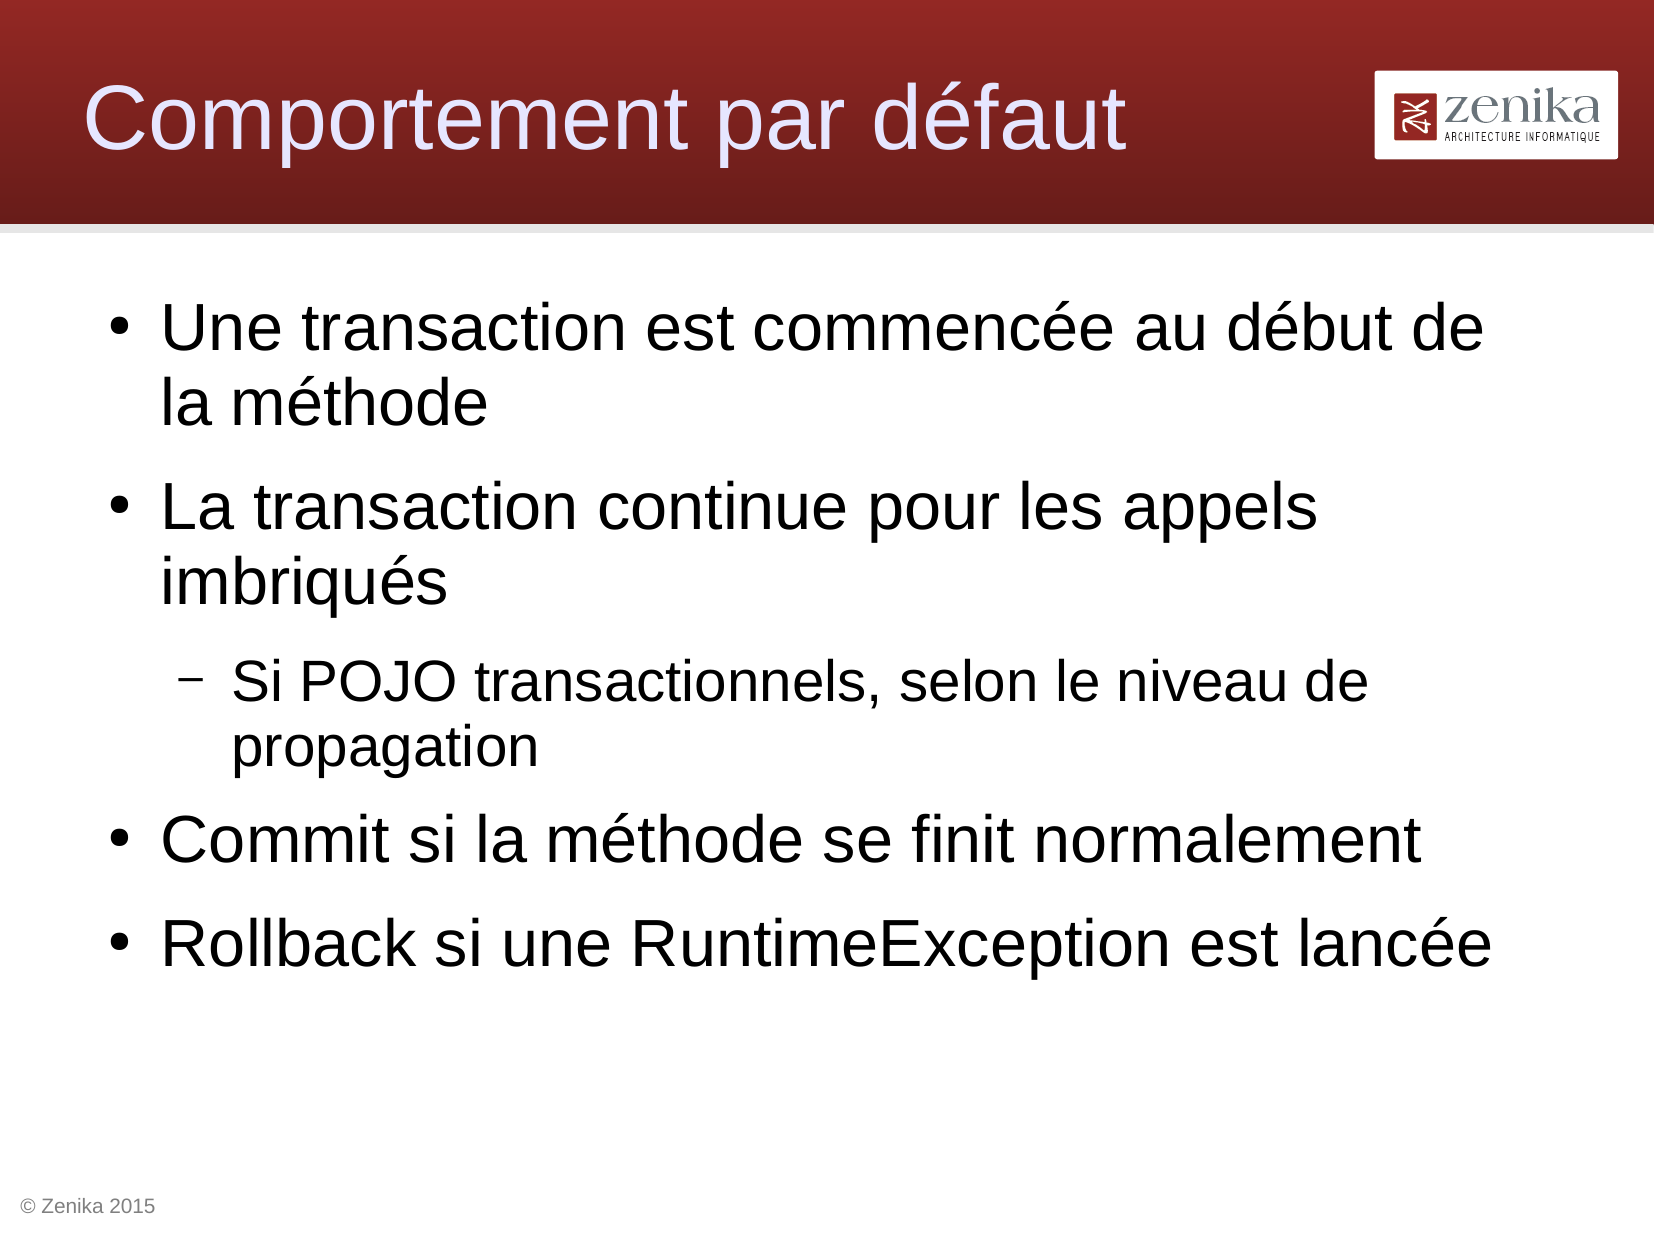

# Comportement par défaut
Une transaction est commencée au début de la méthode
La transaction continue pour les appels imbriqués
Si POJO transactionnels, selon le niveau de propagation
Commit si la méthode se finit normalement
Rollback si une RuntimeException est lancée